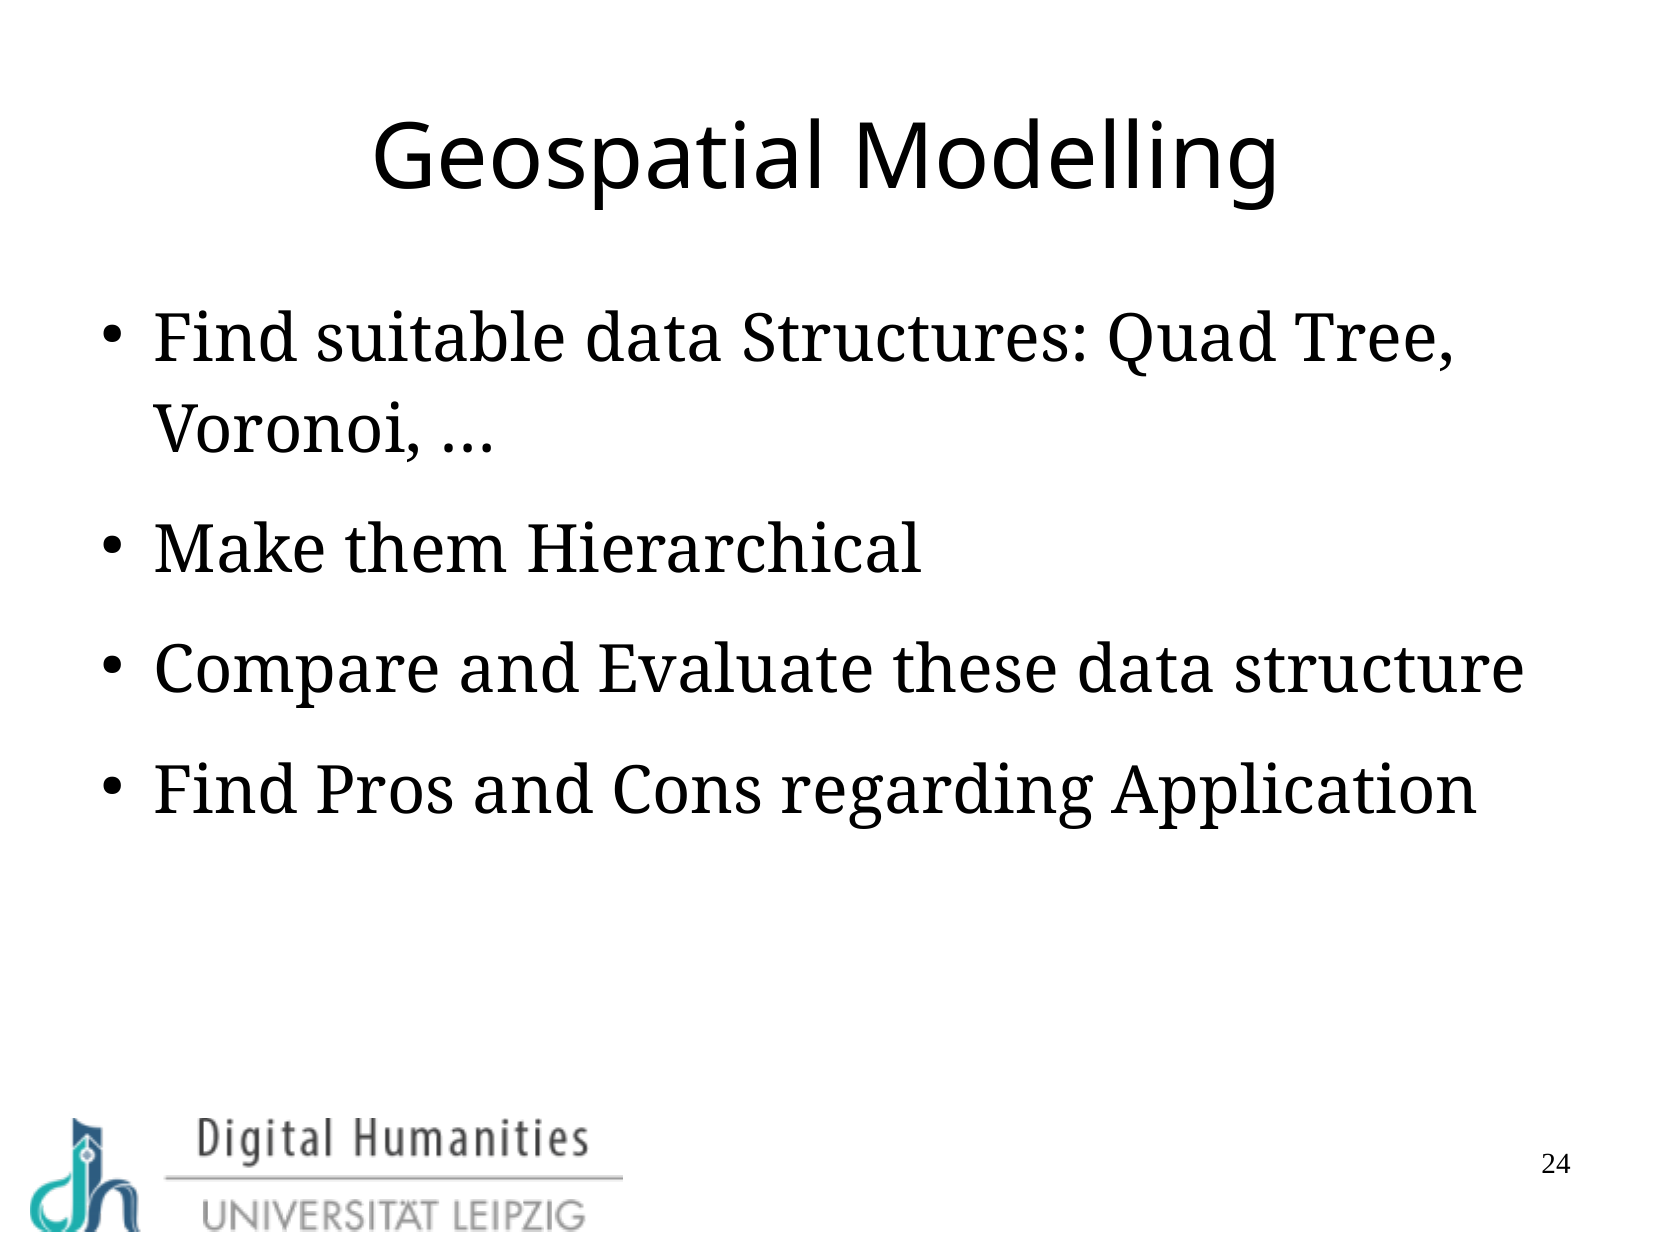

# Geospatial Modelling
Find suitable data Structures: Quad Tree, Voronoi, …
Make them Hierarchical
Compare and Evaluate these data structure
Find Pros and Cons regarding Application
24